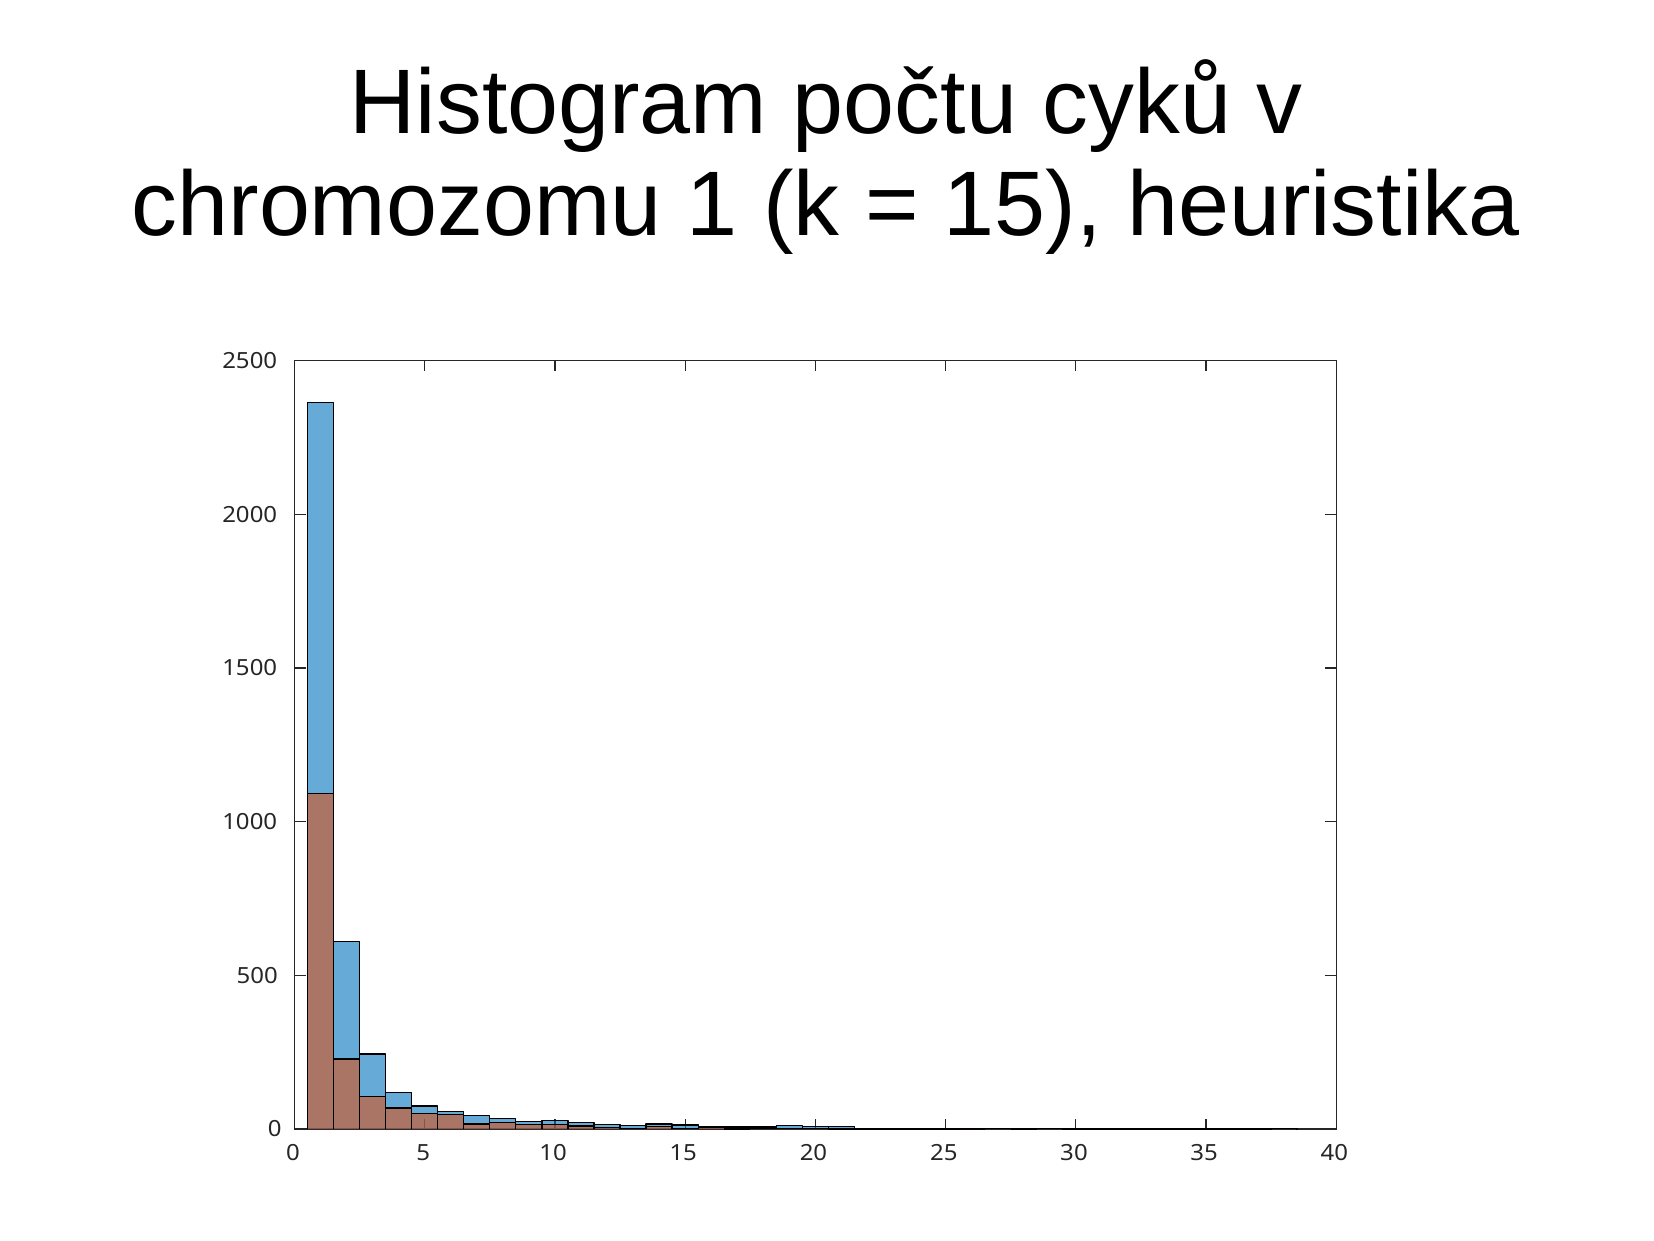

# Histogram počtu cyků v chromozomu 1 (k = 15), heuristika